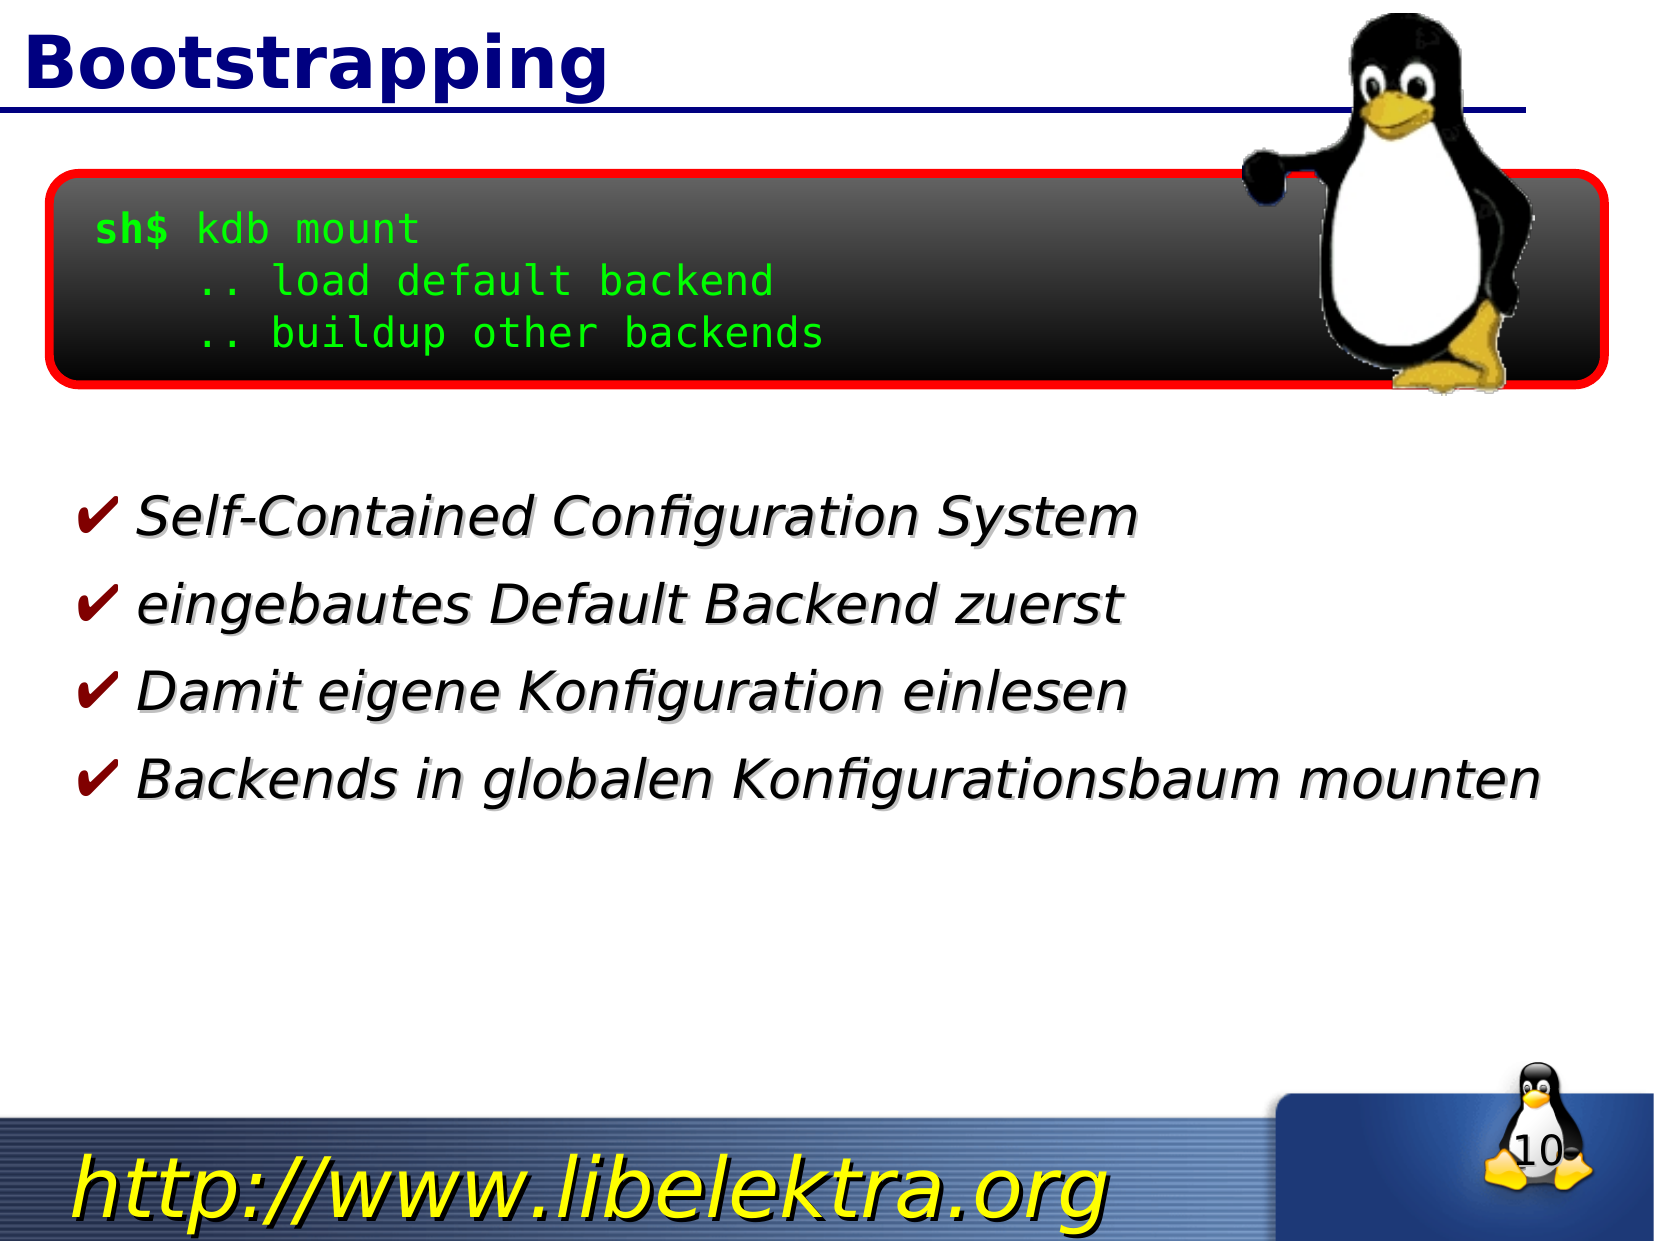

Bootstrapping
sh$ kdb mount
 .. load default backend
 .. buildup other backends
# Self-Contained Configuration System
eingebautes Default Backend zuerst
Damit eigene Konfiguration einlesen
Backends in globalen Konfigurationsbaum mounten